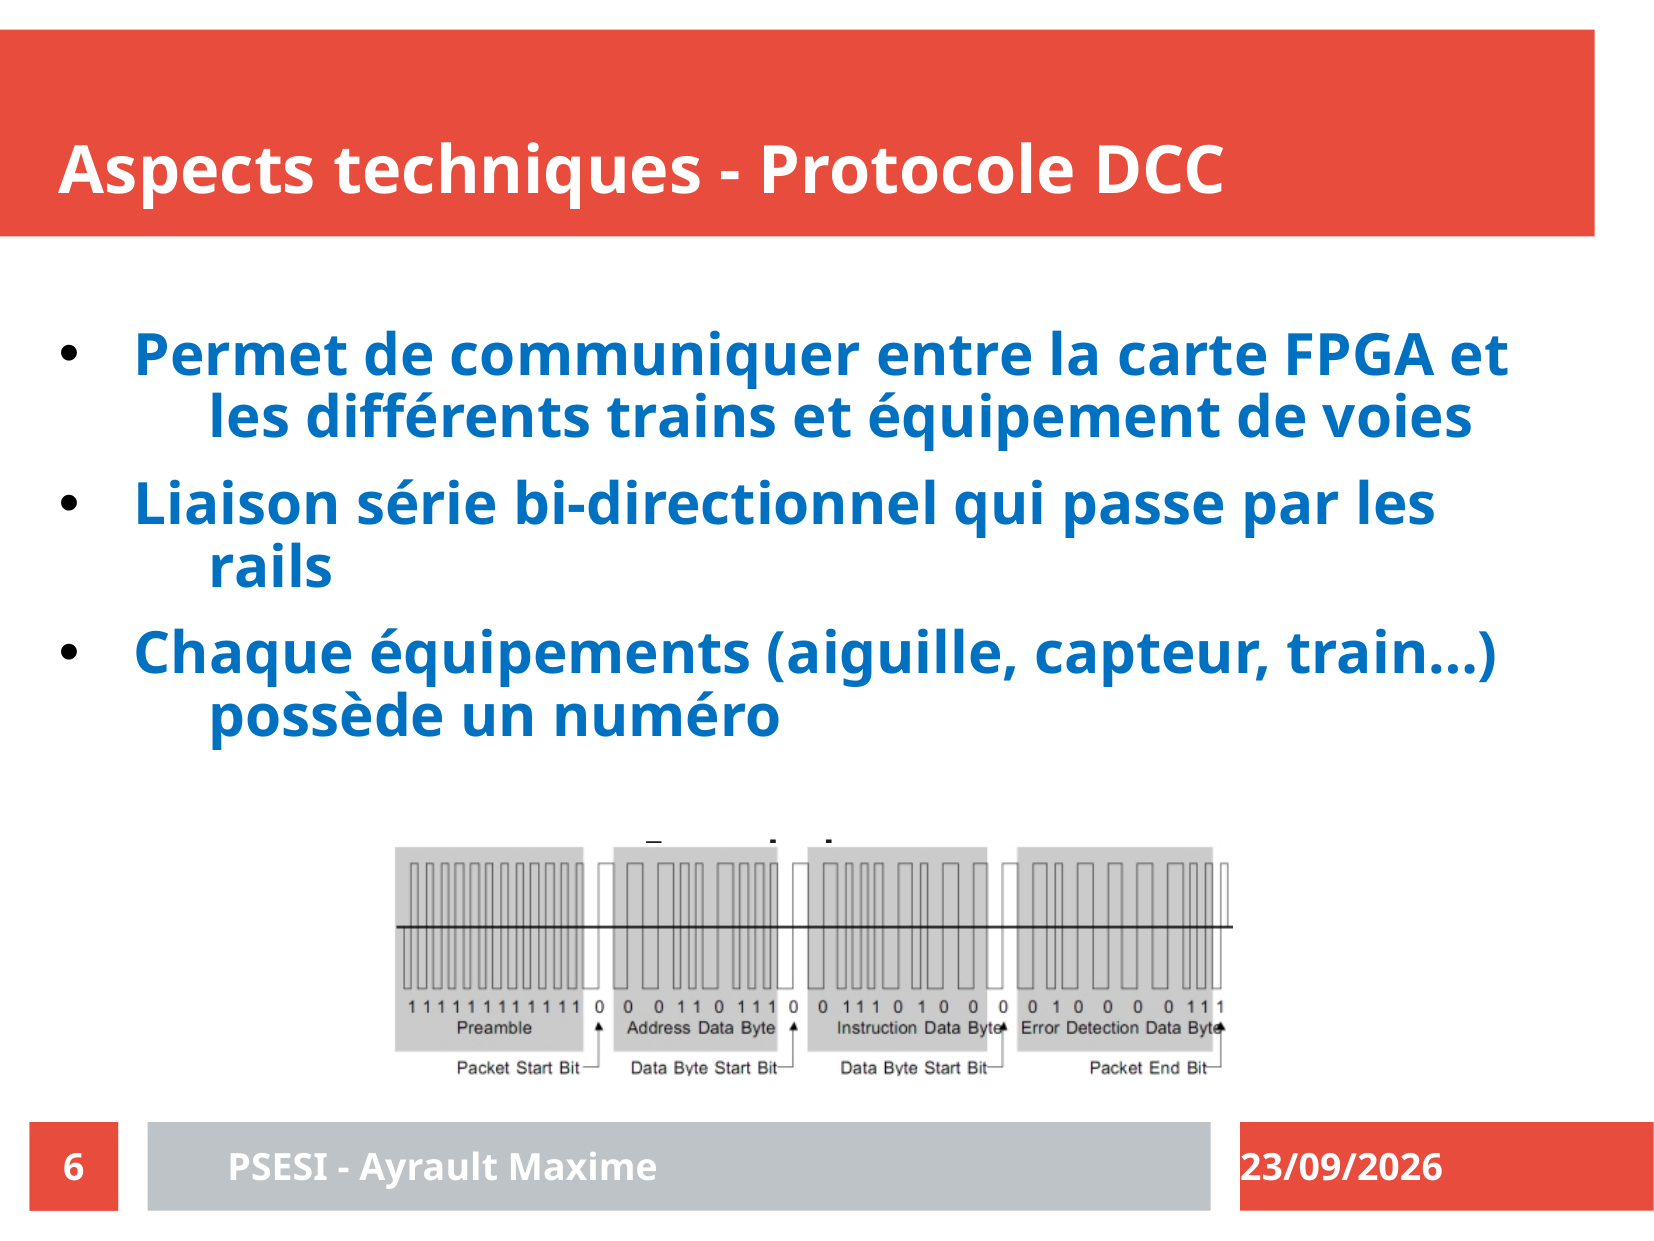

# Aspects techniques - Protocole DCC
Permet de communiquer entre la carte FPGA et les différents trains et équipement de voies
Liaison série bi-directionnel qui passe par les rails
Chaque équipements (aiguille, capteur, train…) possède un numéro
Exemple de trame
PSESI - Ayrault Maxime